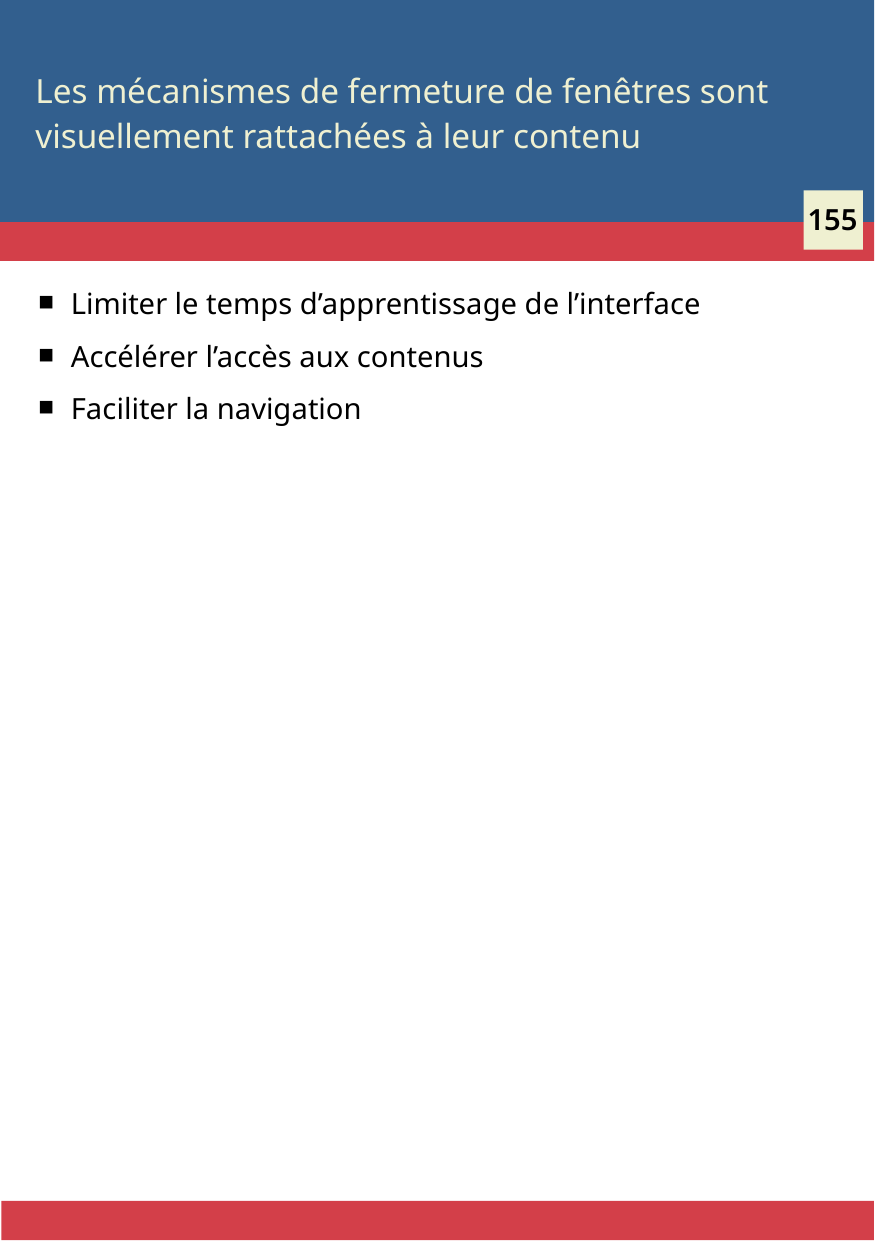

# Les mécanismes de fermeture de fenêtres sont visuellement rattachées à leur contenu
155
Limiter le temps d’apprentissage de l’interface
Accélérer l’accès aux contenus
Faciliter la navigation